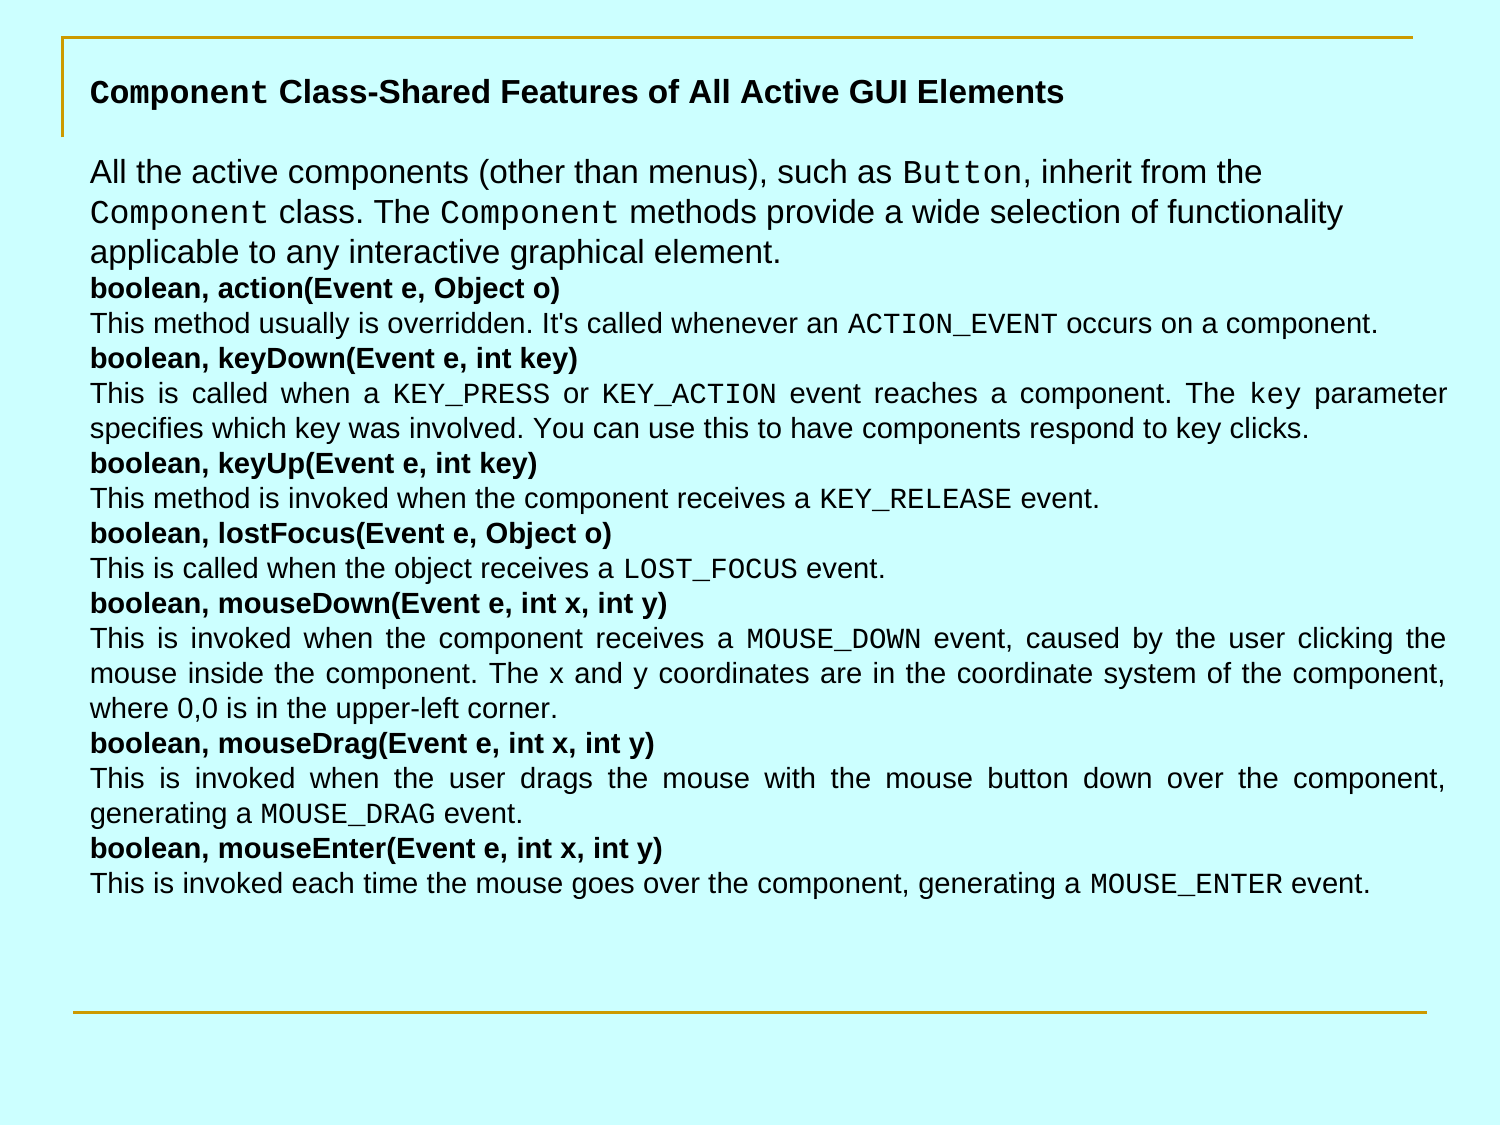

Component Class-Shared Features of All Active GUI Elements
All the active components (other than menus), such as Button, inherit from the Component class. The Component methods provide a wide selection of functionality applicable to any interactive graphical element.
boolean, action(Event e, Object o)
This method usually is overridden. It's called whenever an ACTION_EVENT occurs on a component.
boolean, keyDown(Event e, int key)
This is called when a KEY_PRESS or KEY_ACTION event reaches a component. The key parameter specifies which key was involved. You can use this to have components respond to key clicks.
boolean, keyUp(Event e, int key)
This method is invoked when the component receives a KEY_RELEASE event.
boolean, lostFocus(Event e, Object o)
This is called when the object receives a LOST_FOCUS event.
boolean, mouseDown(Event e, int x, int y)
This is invoked when the component receives a MOUSE_DOWN event, caused by the user clicking the mouse inside the component. The x and y coordinates are in the coordinate system of the component, where 0,0 is in the upper-left corner.
boolean, mouseDrag(Event e, int x, int y)
This is invoked when the user drags the mouse with the mouse button down over the component, generating a MOUSE_DRAG event.
boolean, mouseEnter(Event e, int x, int y)
This is invoked each time the mouse goes over the component, generating a MOUSE_ENTER event.